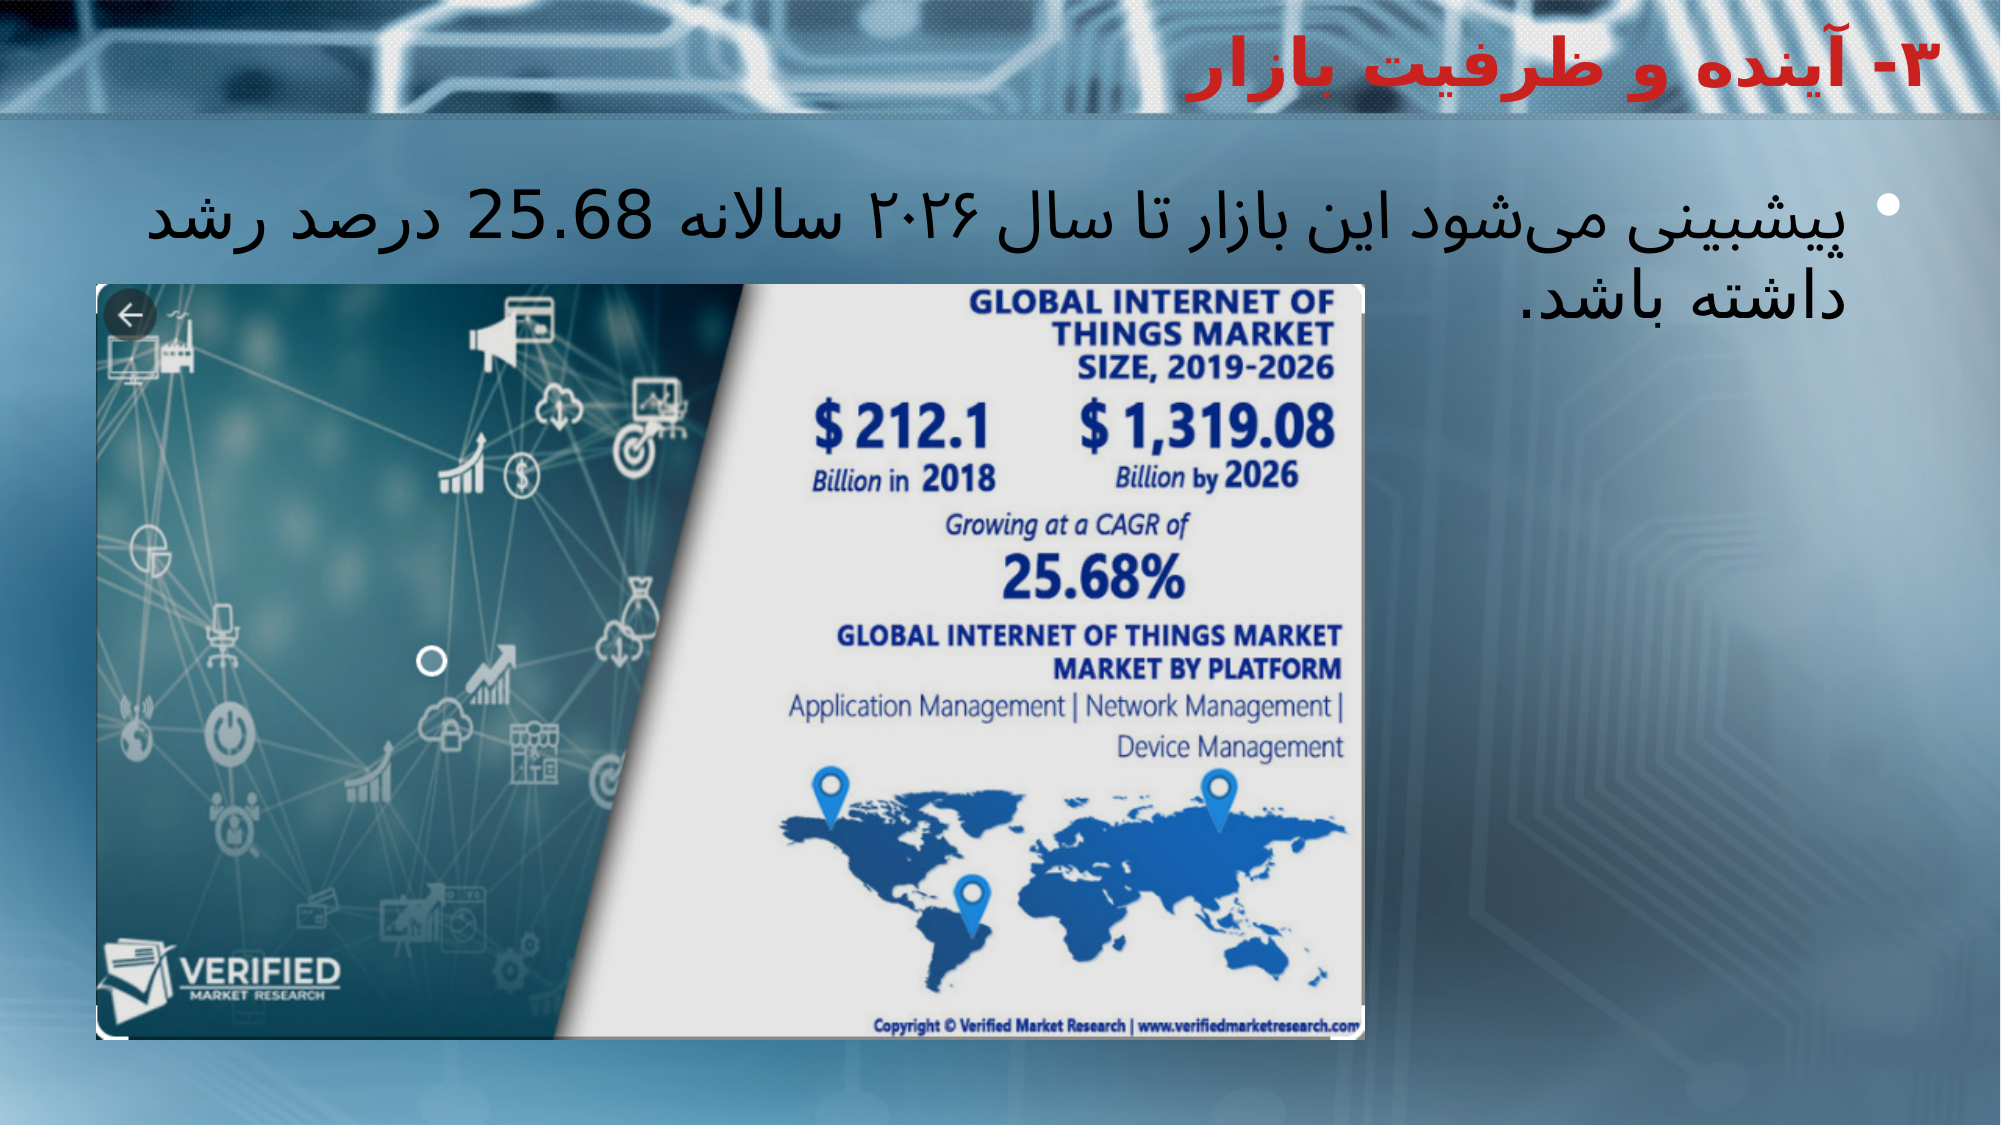

۳	- آینده و ظرفیت بازار
پیشبینی می‌شود این بازار تا سال ۲۰۲۶ سالانه 25.68 درصد رشد داشته باشد.